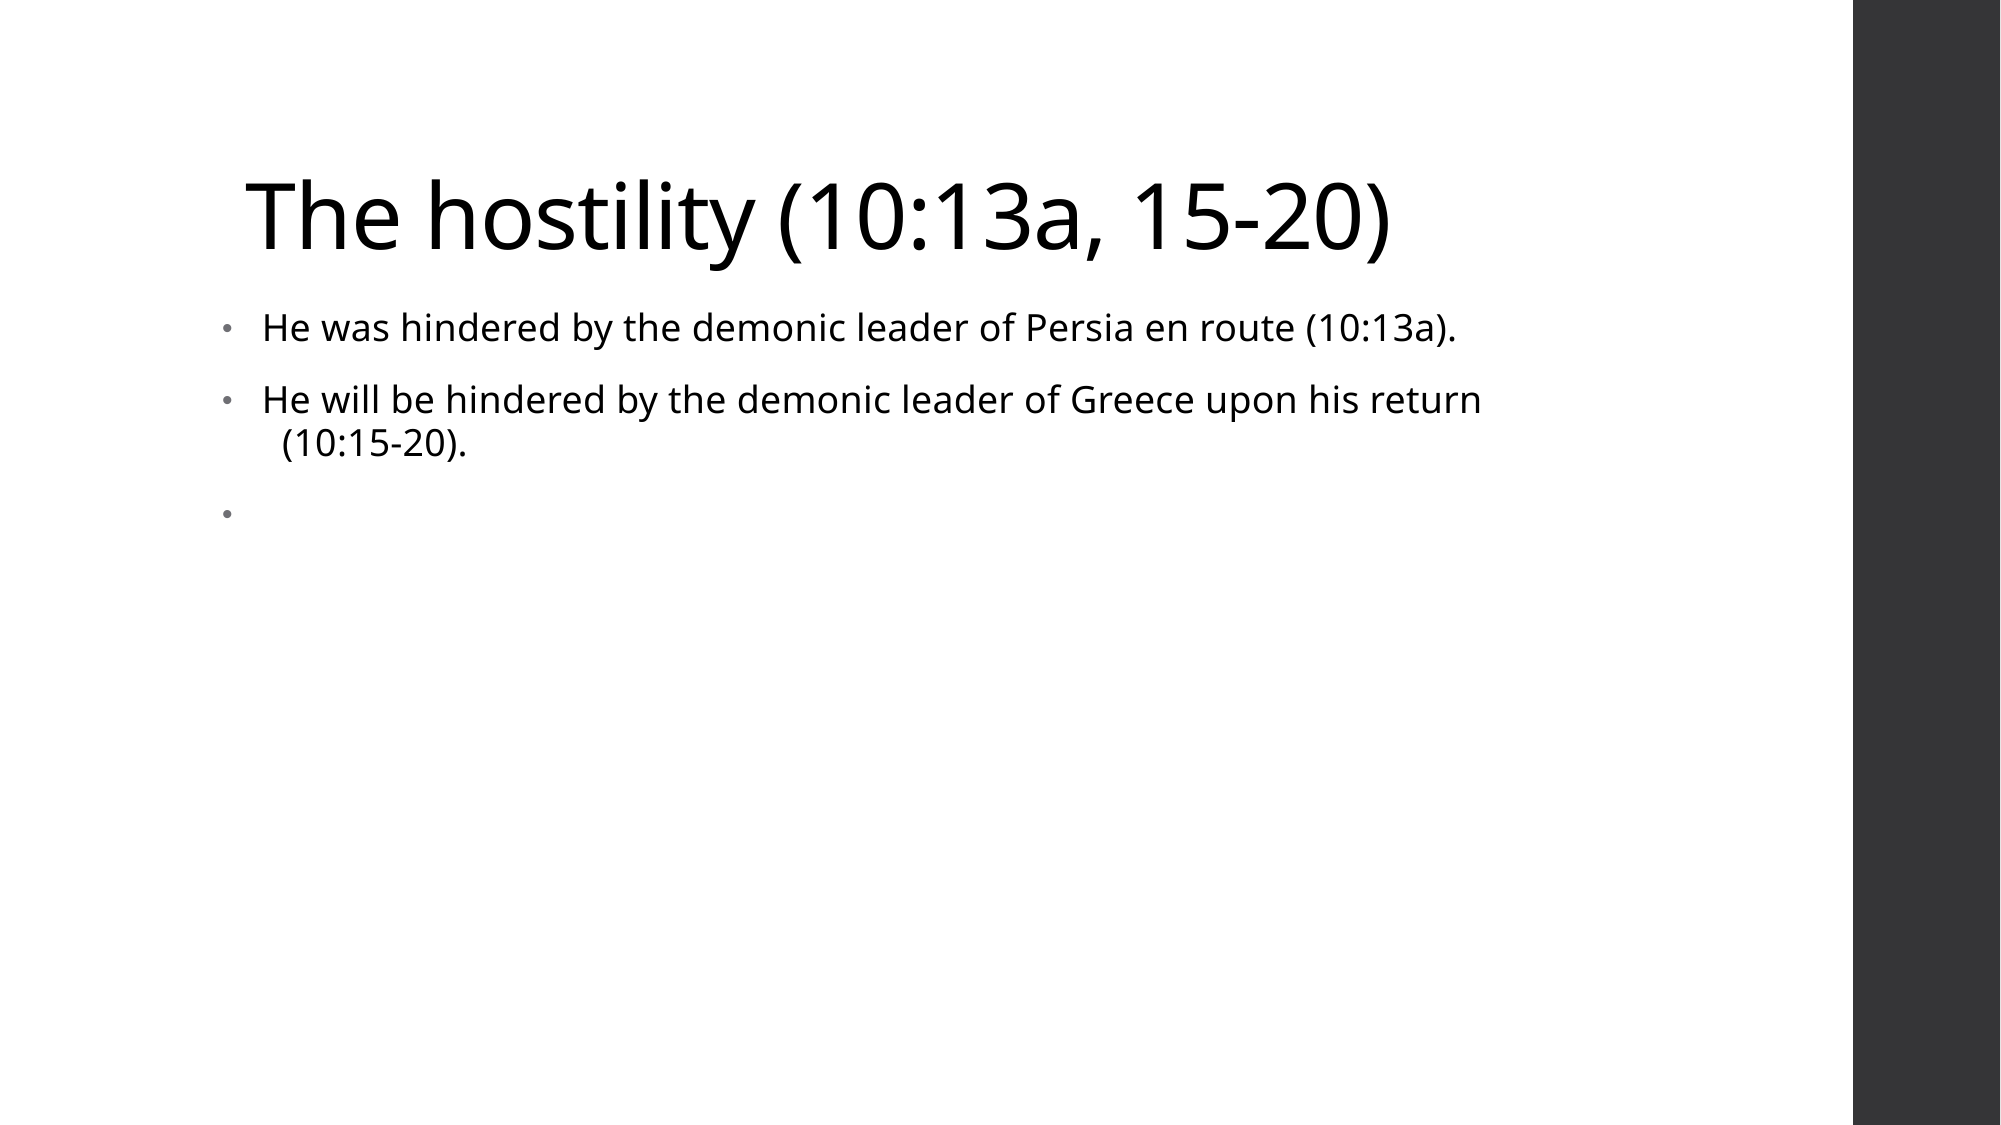

# The hostility (10:13a, 15-20)
 He was hindered by the demonic leader of Persia en route (10:13a).
 He will be hindered by the demonic leader of Greece upon his return (10:15-20).